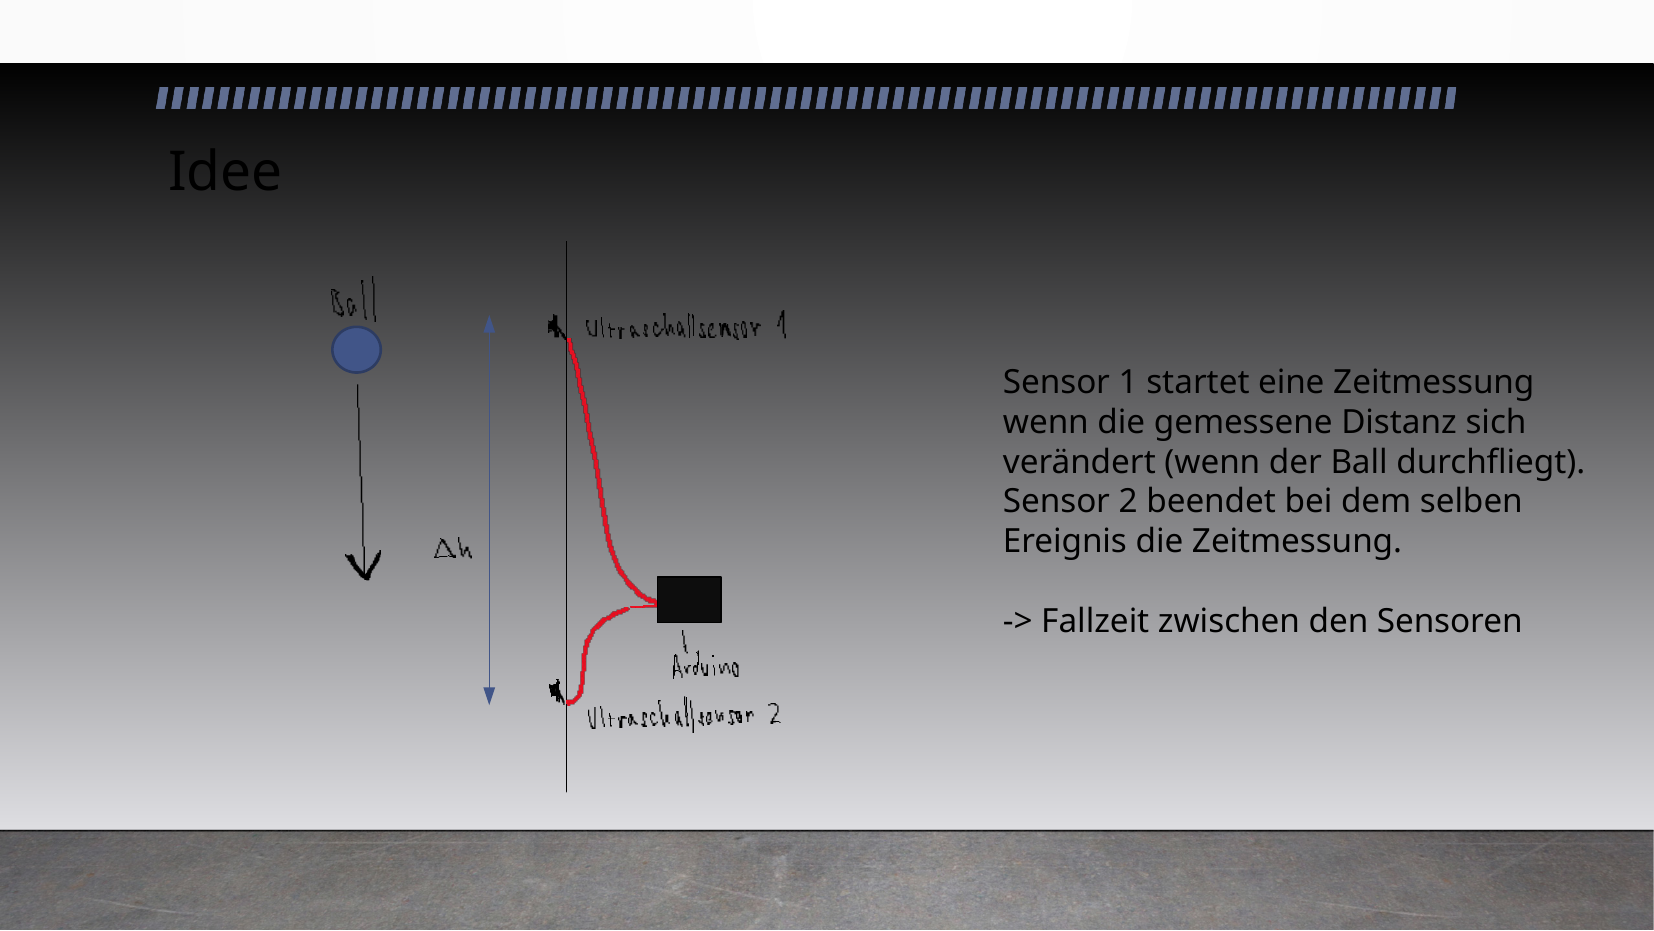

# Idee
Sensor 1 startet eine Zeitmessung wenn die gemessene Distanz sich verändert (wenn der Ball durchfliegt). Sensor 2 beendet bei dem selben Ereignis die Zeitmessung.
-> Fallzeit zwischen den Sensoren